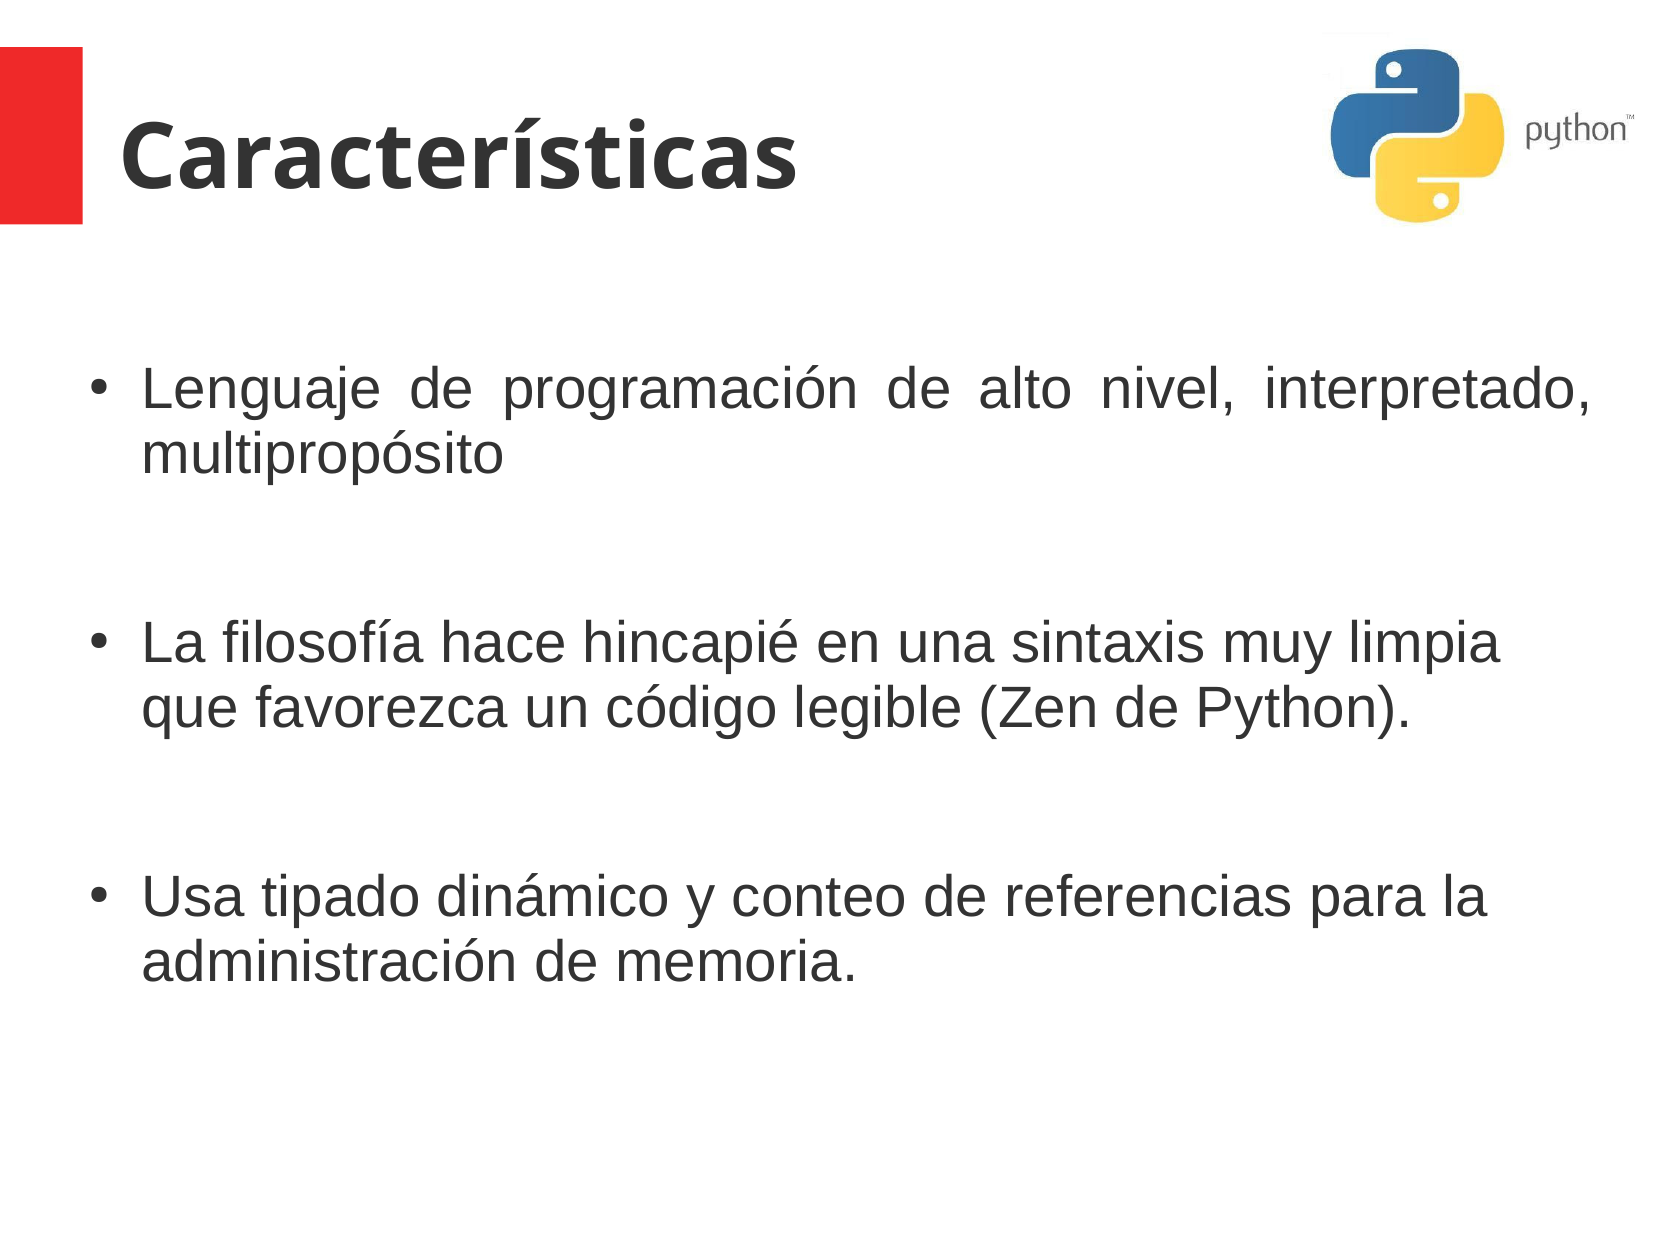

# Características
Lenguaje de programación de alto nivel, interpretado, multipropósito
La filosofía hace hincapié en una sintaxis muy limpia que favorezca un código legible (Zen de Python).
Usa tipado dinámico y conteo de referencias para la administración de memoria.